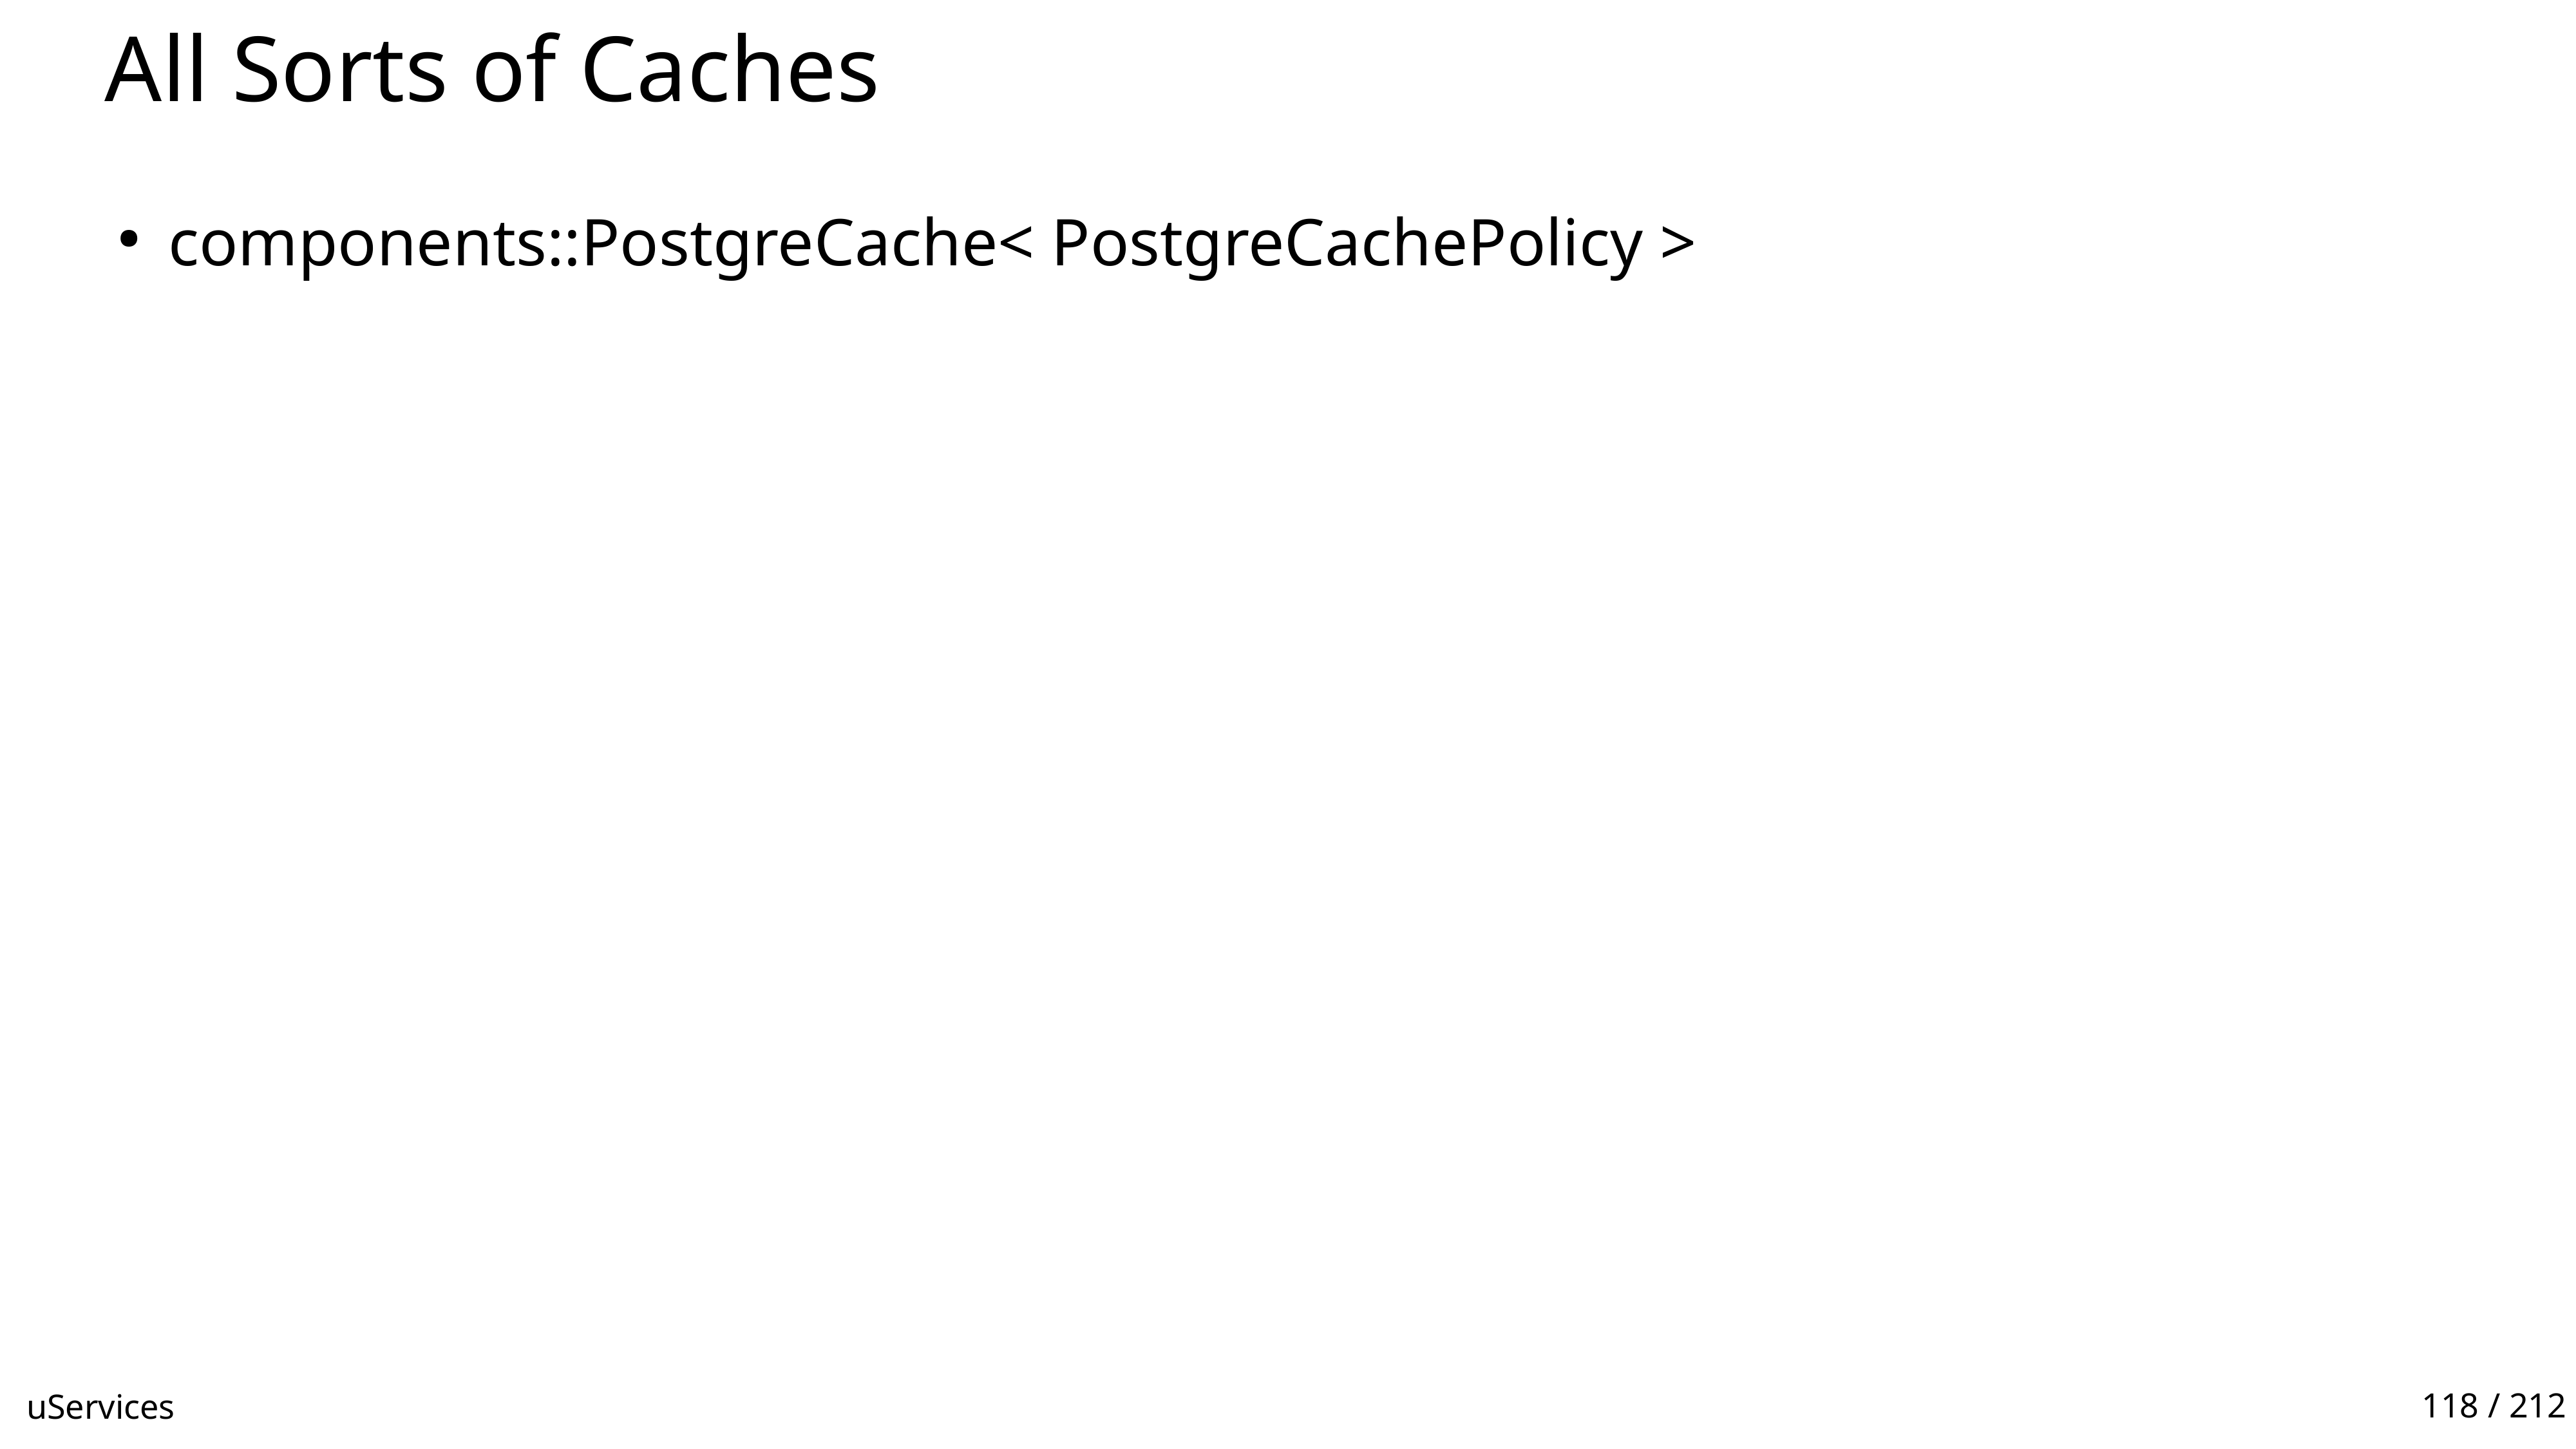

All Sorts of Caches
# components::PostgreCache< PostgreCachePolicy >
uServices